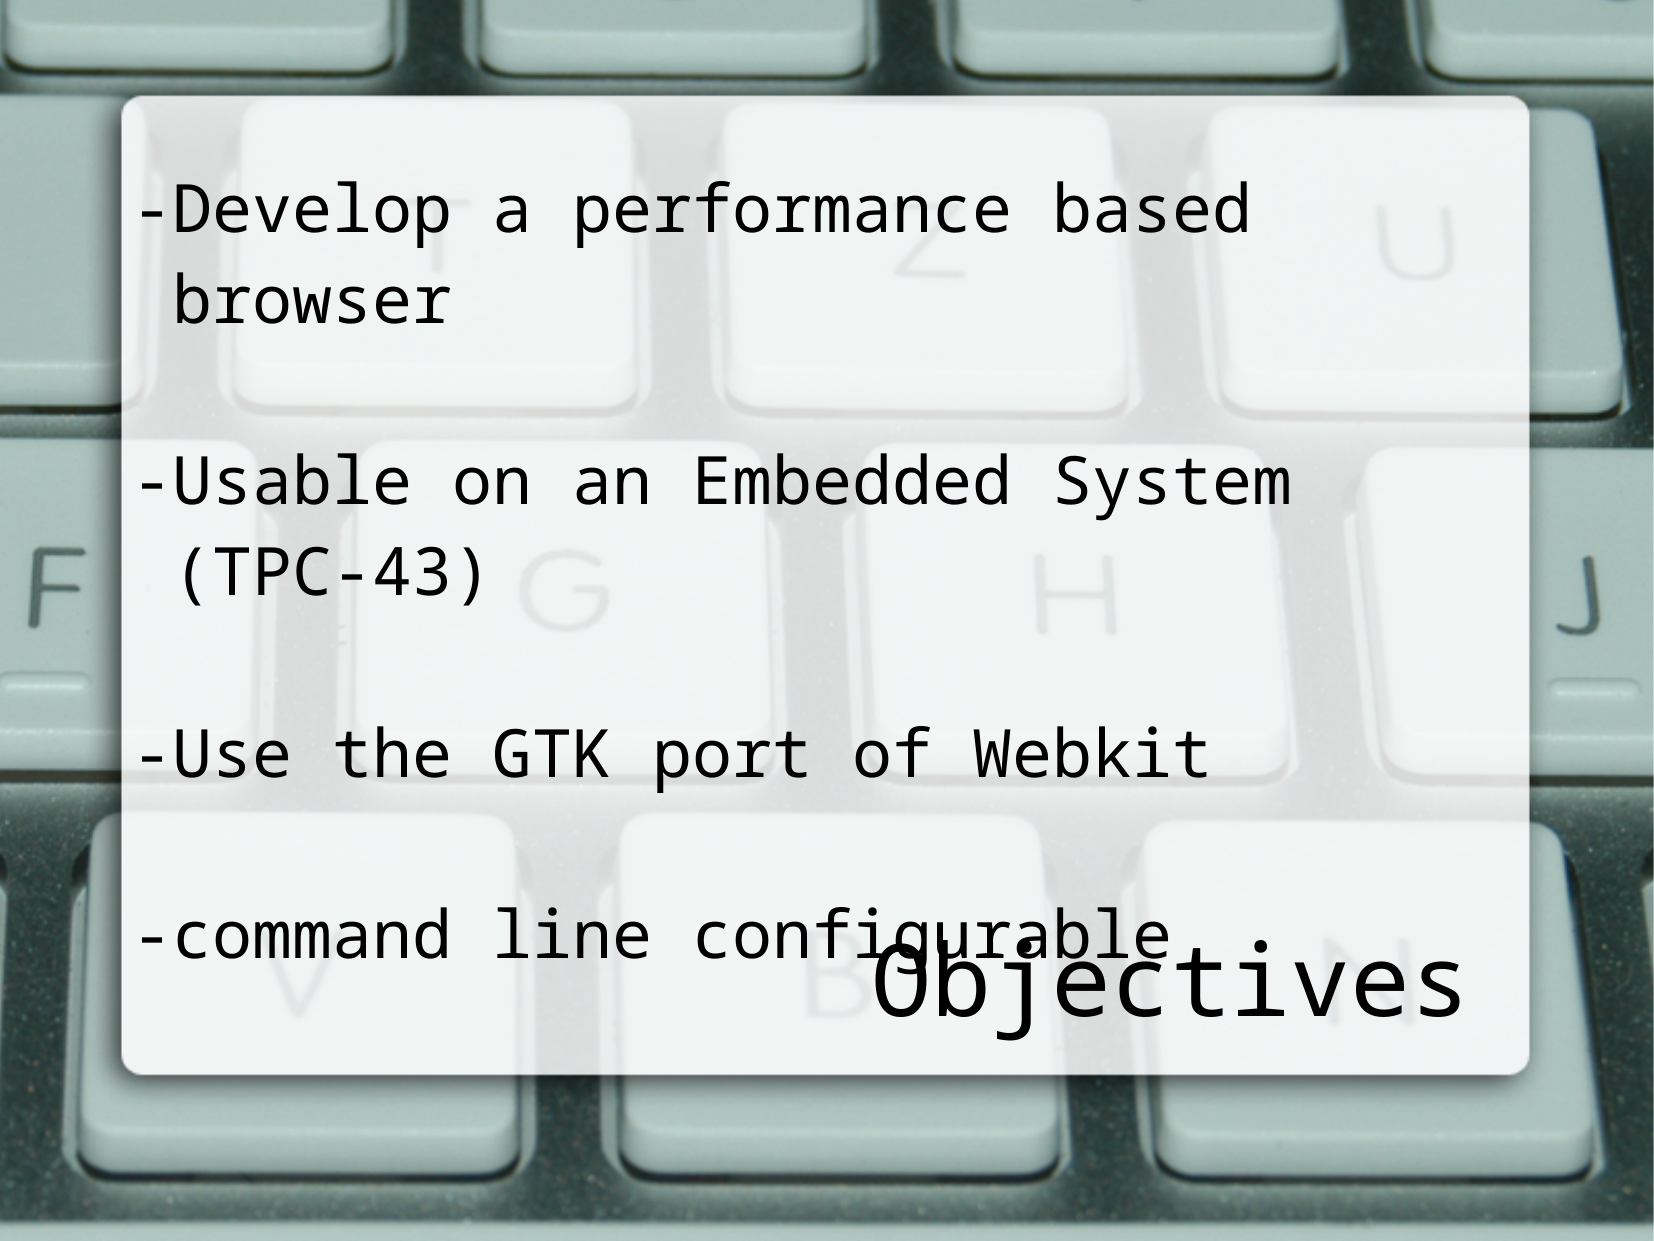

-Develop a performance based
 browser
-Usable on an Embedded System
 (TPC-43)
-Use the GTK port of Webkit
-command line configurable
Objectives